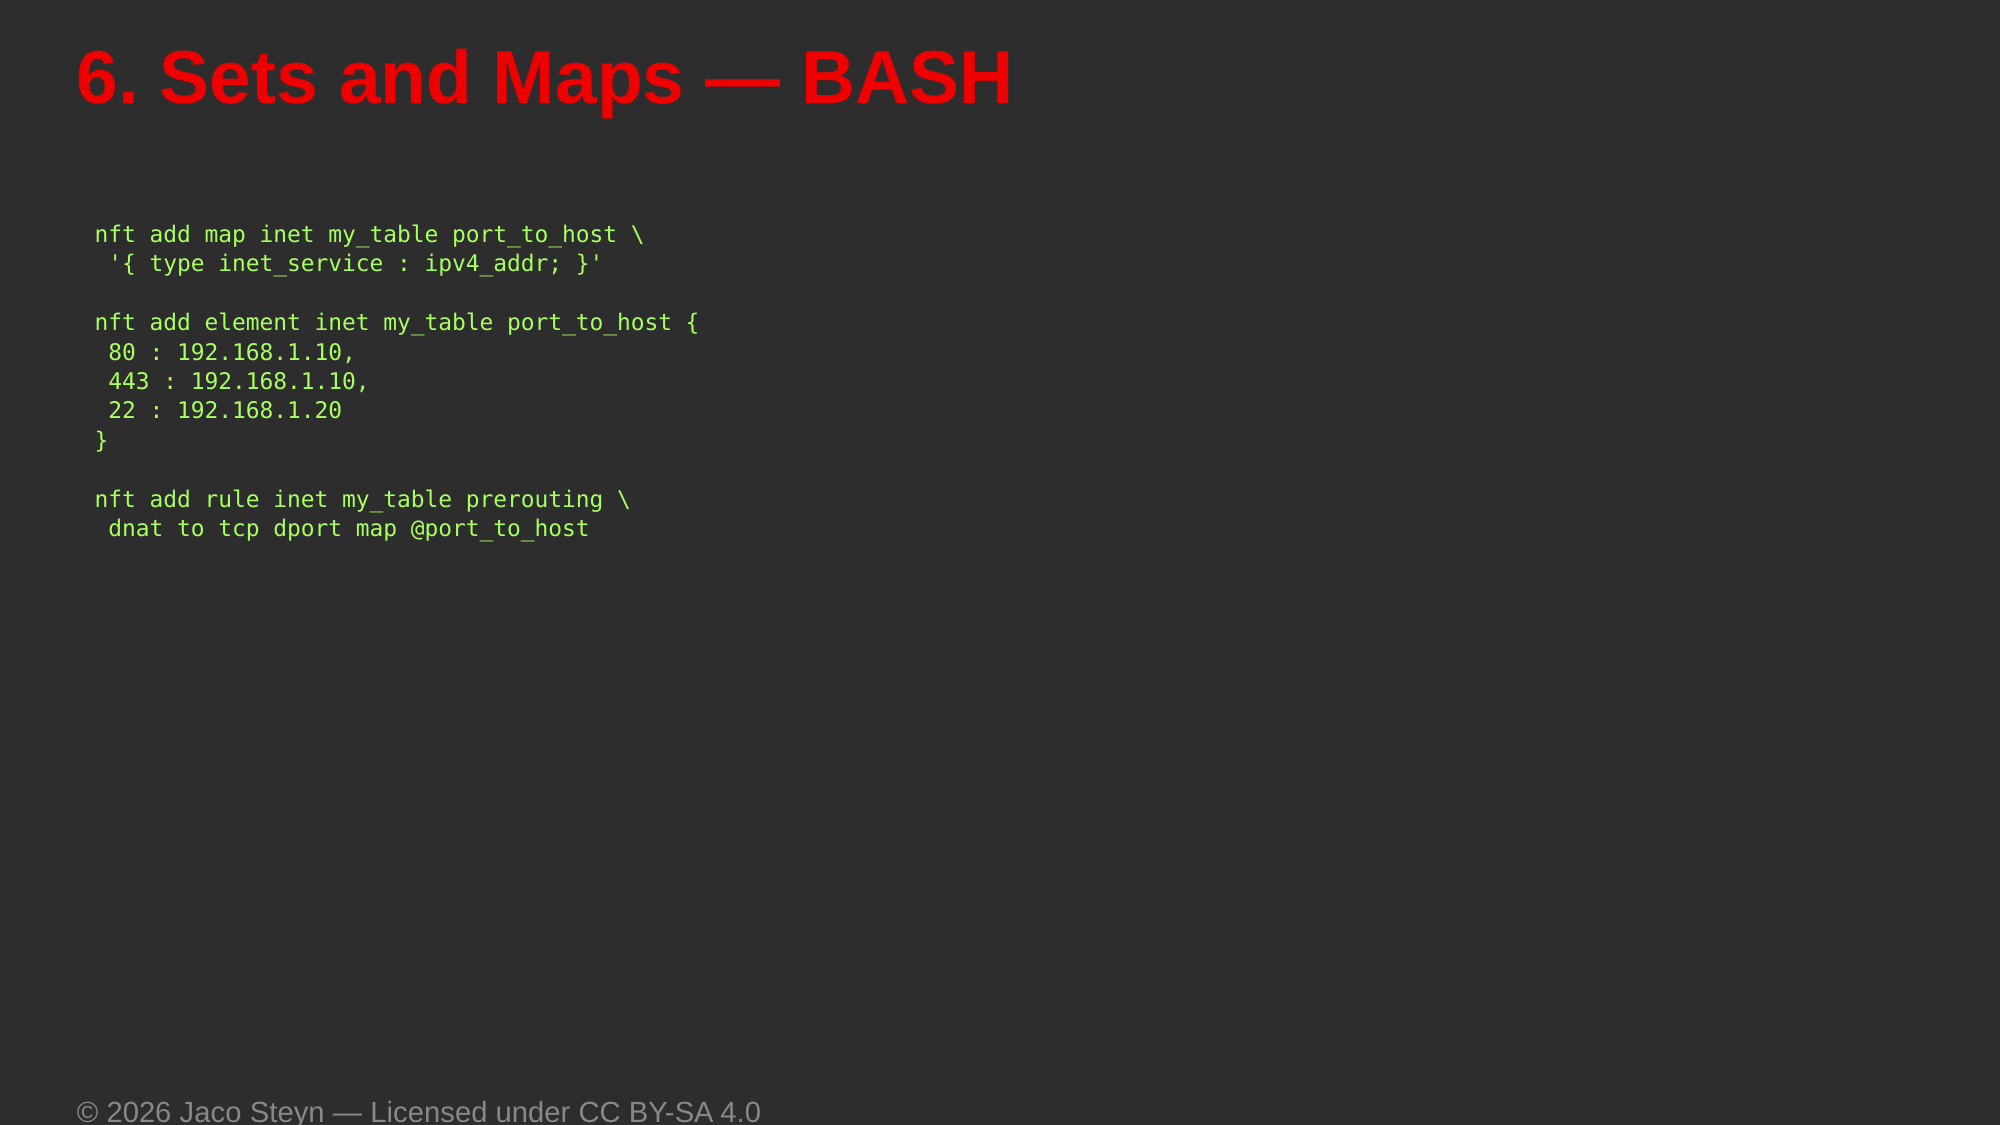

6. Sets and Maps — BASH
nft add map inet my_table port_to_host \
 '{ type inet_service : ipv4_addr; }'
nft add element inet my_table port_to_host {
 80 : 192.168.1.10,
 443 : 192.168.1.10,
 22 : 192.168.1.20
}
nft add rule inet my_table prerouting \
 dnat to tcp dport map @port_to_host
© 2026 Jaco Steyn — Licensed under CC BY-SA 4.0